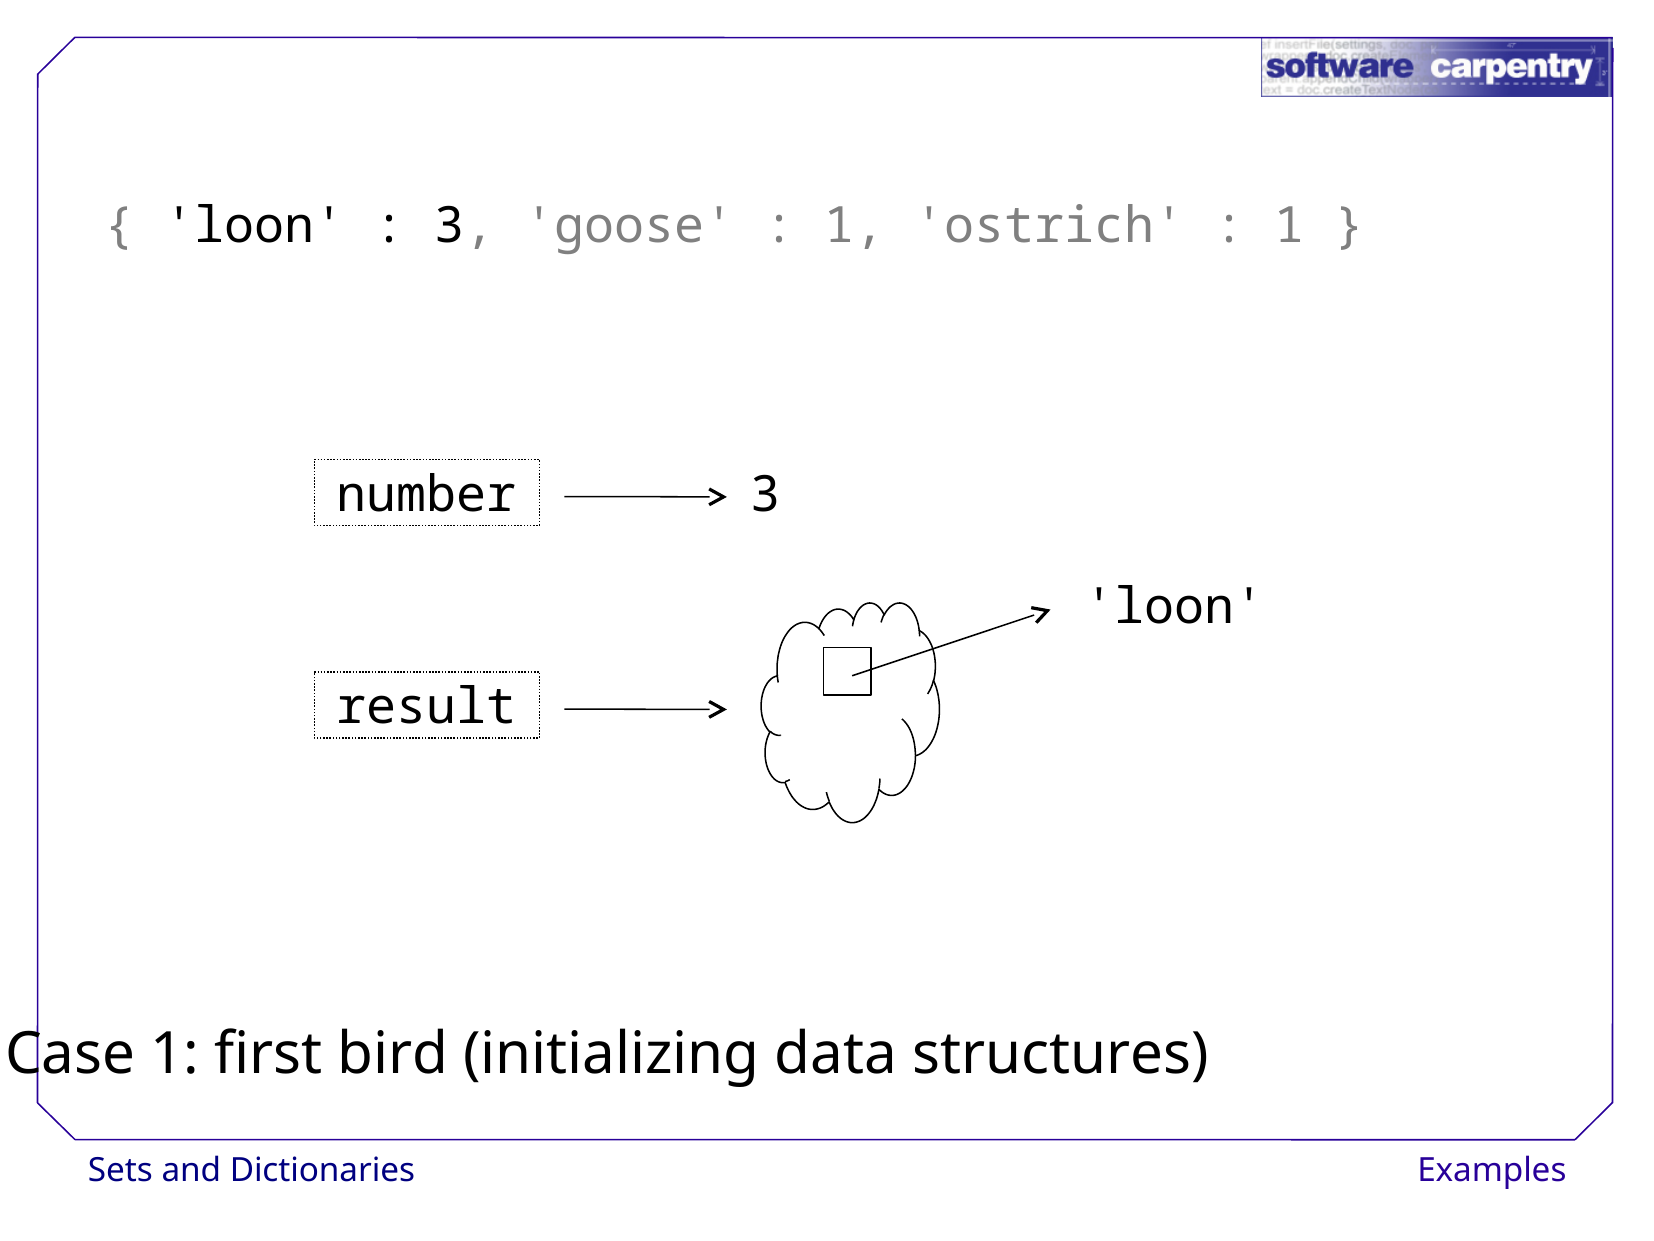

{ 'loon' : 3, 'goose' : 1, 'ostrich' : 1 }
number
3
'loon'
result
Case 1: first bird (initializing data structures)